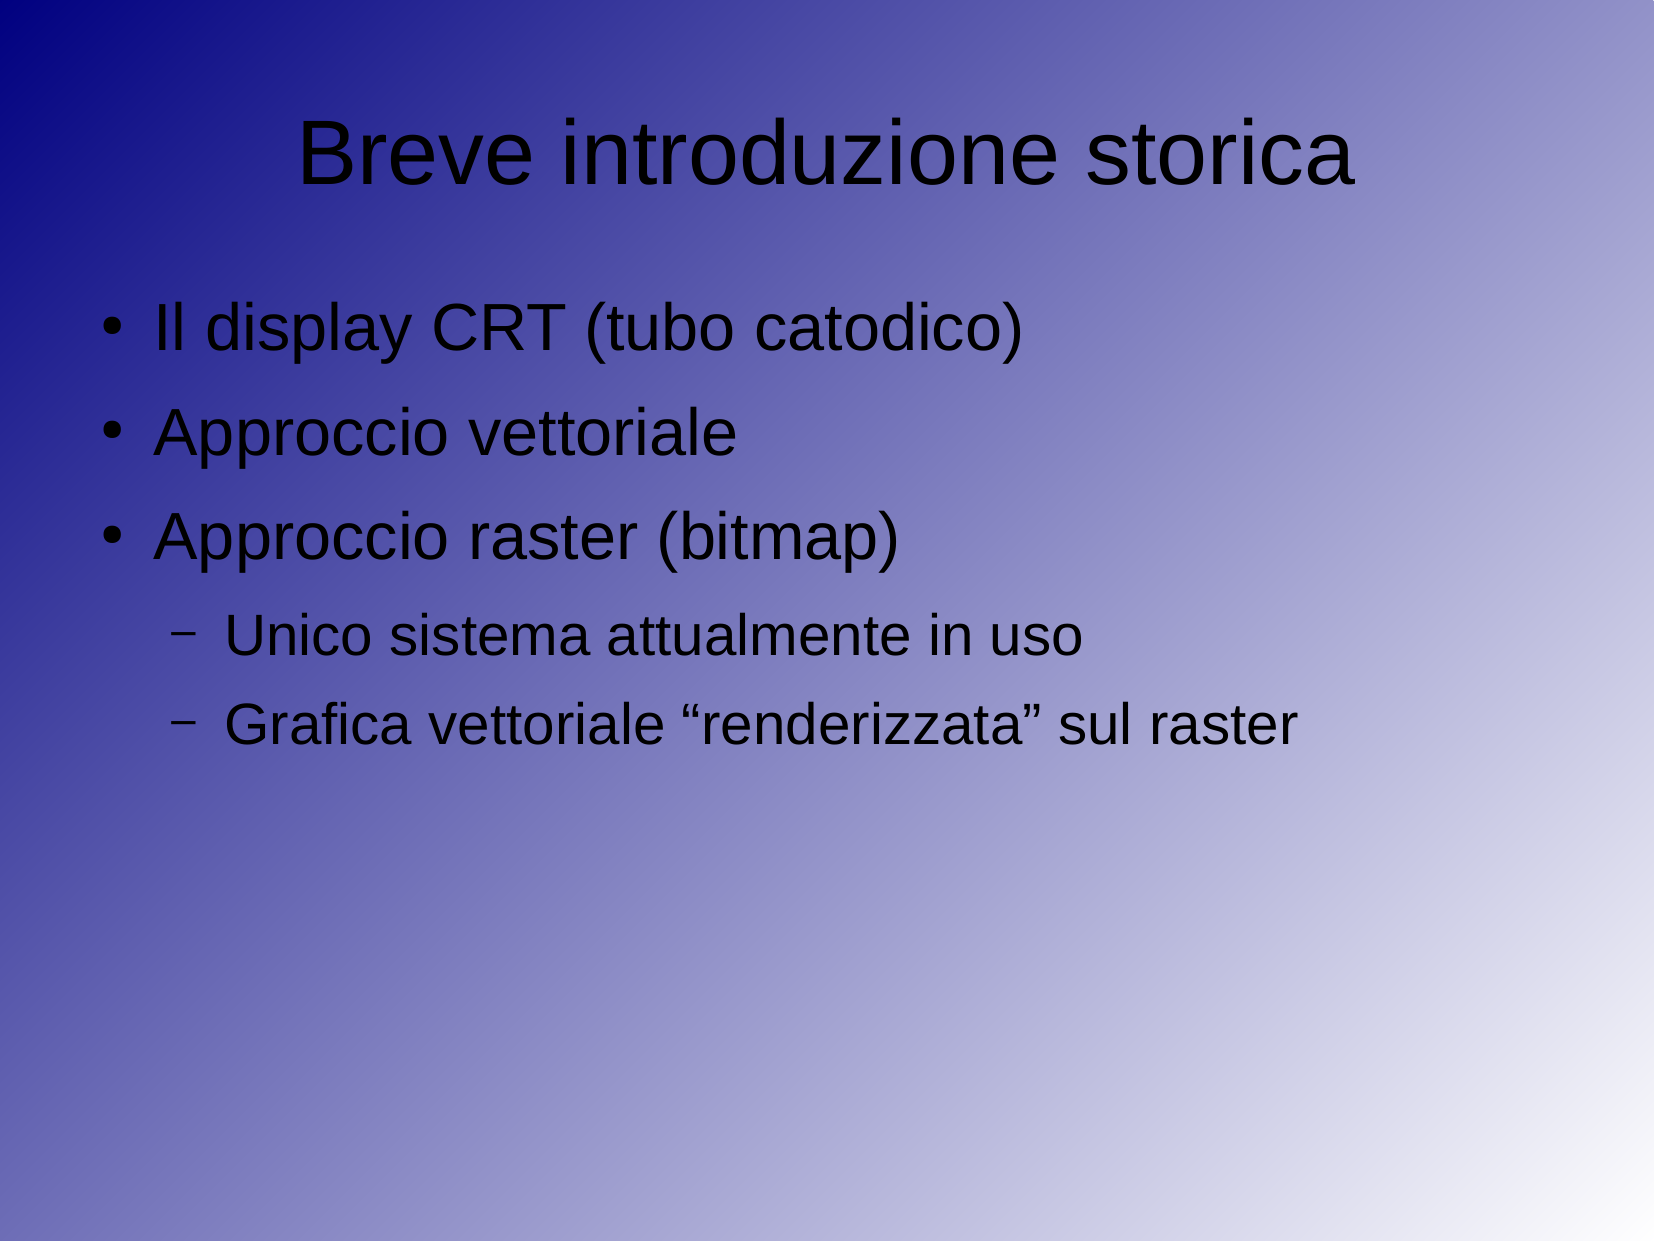

# Breve introduzione storica
Il display CRT (tubo catodico)
Approccio vettoriale
Approccio raster (bitmap)
Unico sistema attualmente in uso
Grafica vettoriale “renderizzata” sul raster